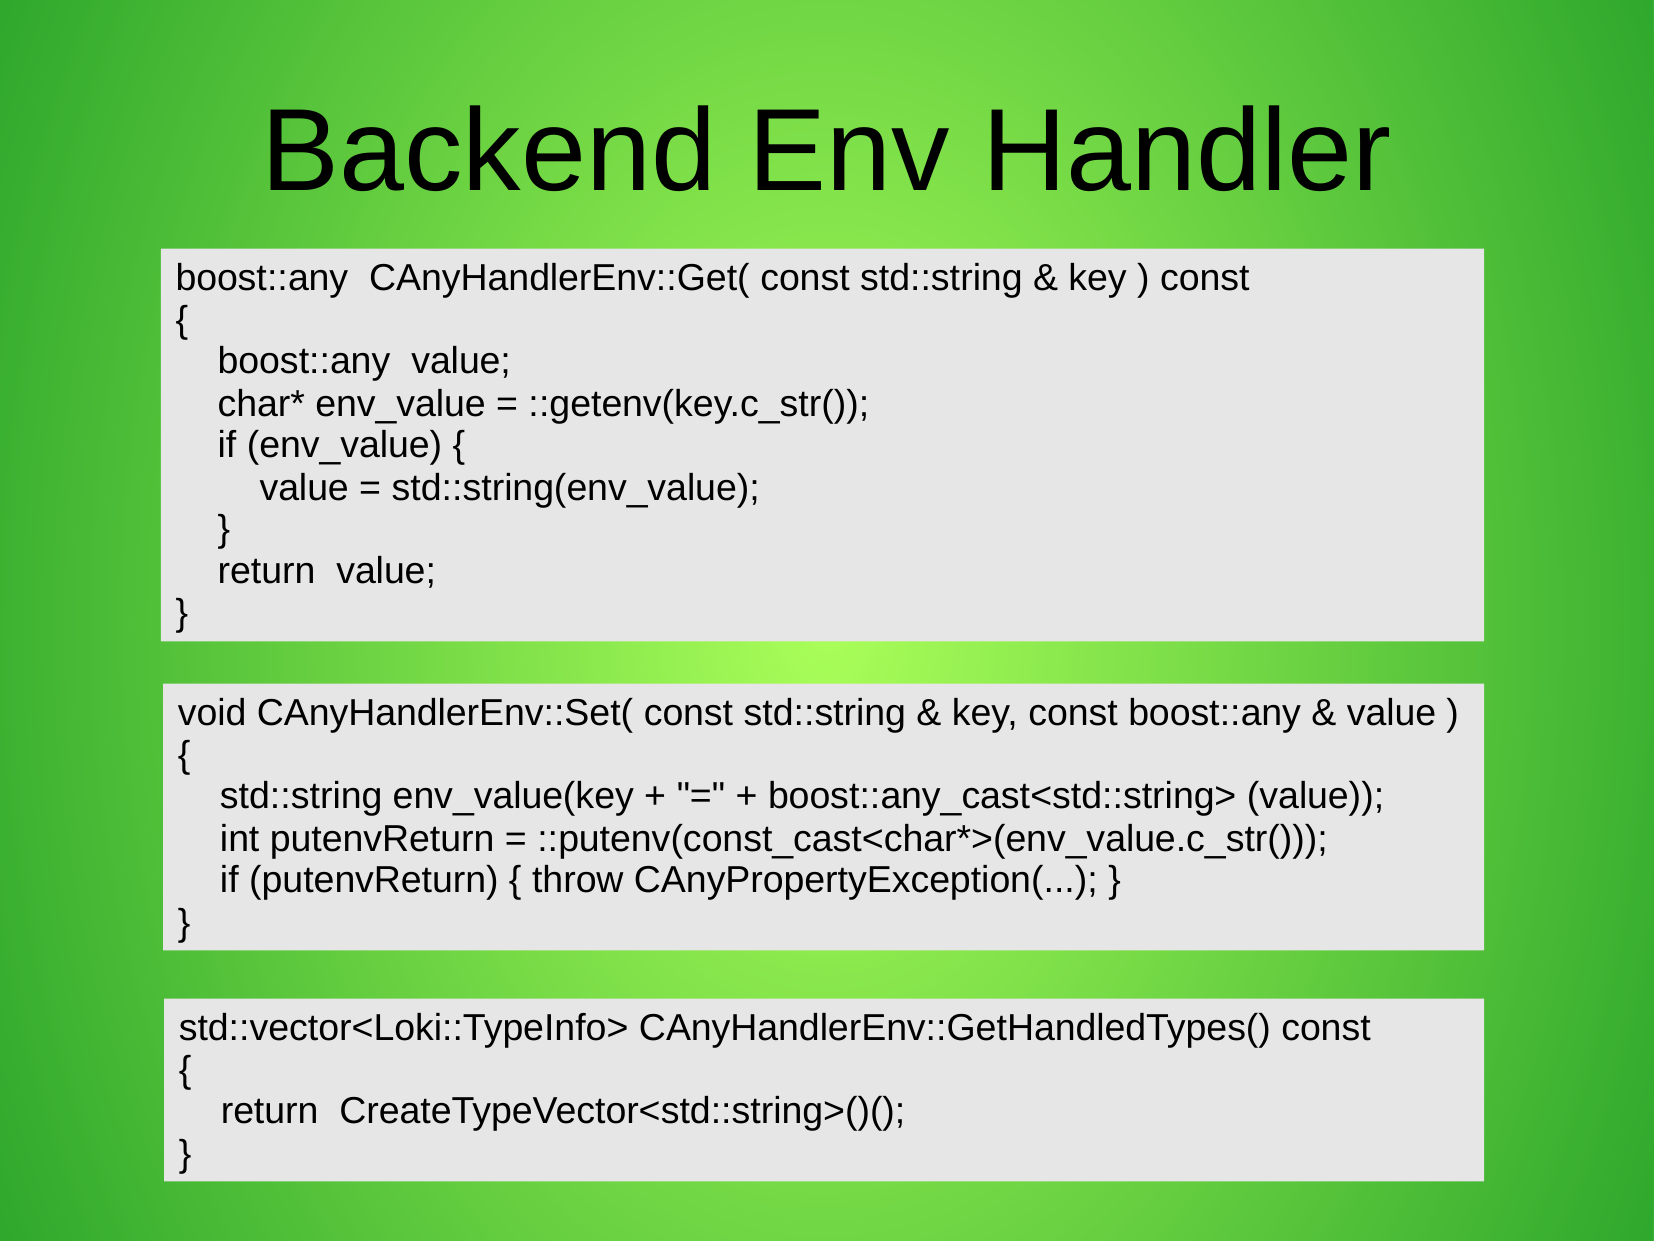

# Backend Env Handler
boost::any CAnyHandlerEnv::Get( const std::string & key ) const
{
 boost::any value;
 char* env_value = ::getenv(key.c_str());
 if (env_value) {
 value = std::string(env_value);
 }
 return value;
}
void CAnyHandlerEnv::Set( const std::string & key, const boost::any & value )
{
 std::string env_value(key + "=" + boost::any_cast<std::string> (value));
 int putenvReturn = ::putenv(const_cast<char*>(env_value.c_str()));
 if (putenvReturn) { throw CAnyPropertyException(...); }
}
std::vector<Loki::TypeInfo> CAnyHandlerEnv::GetHandledTypes() const
{
 return CreateTypeVector<std::string>()();
}